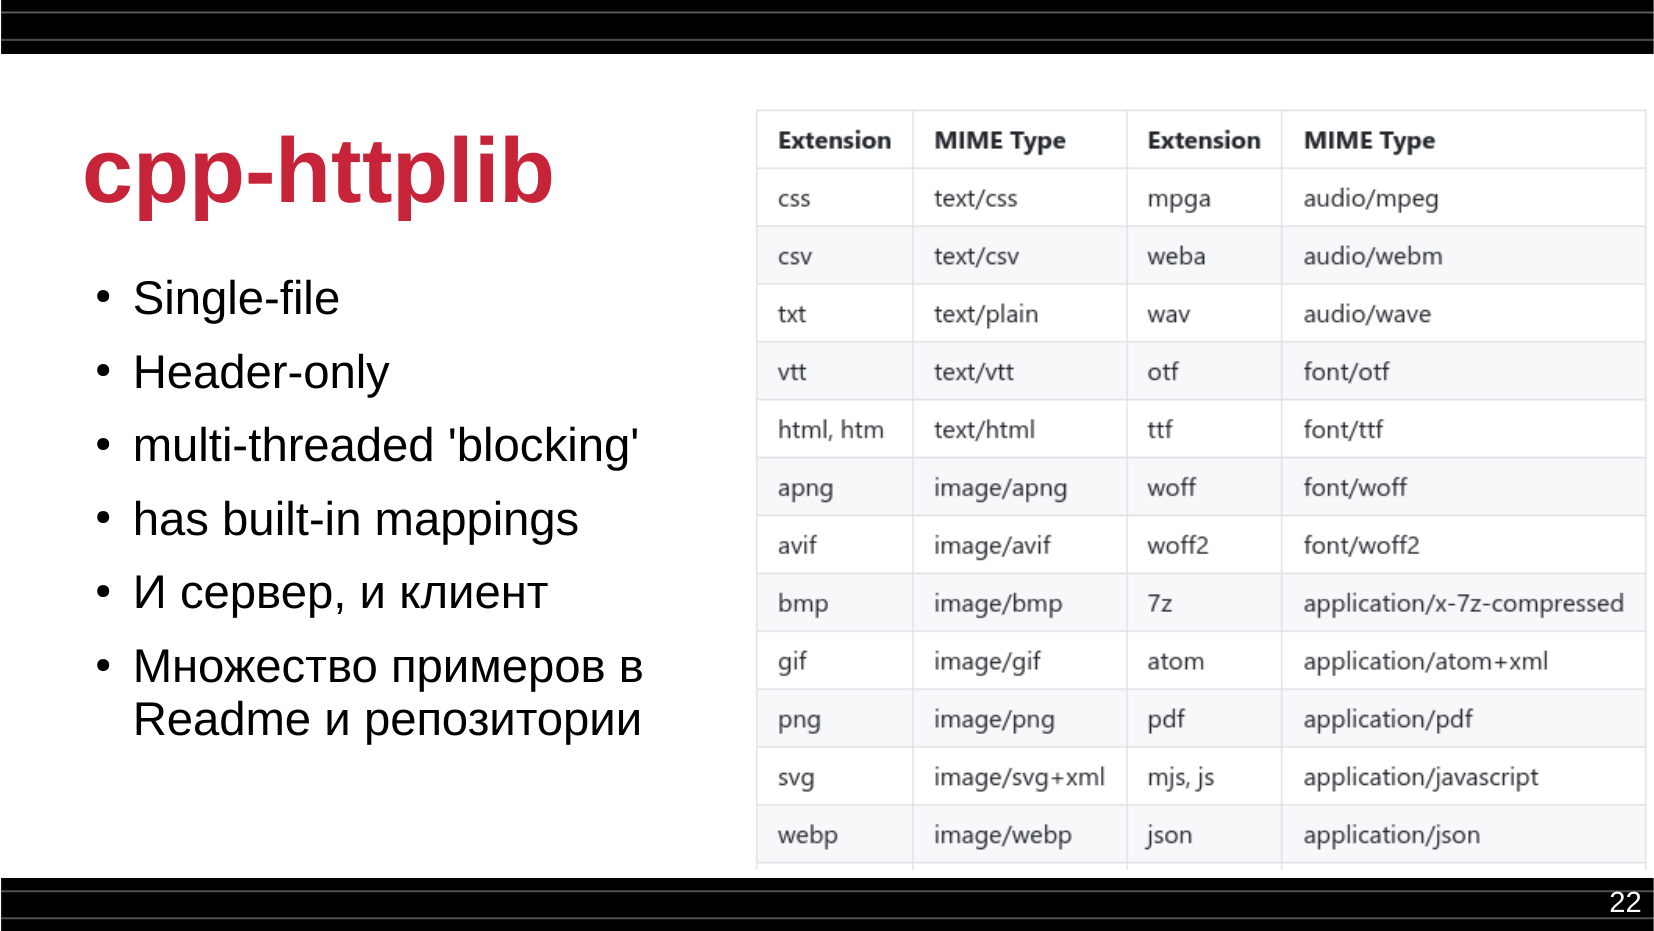

# cpp-httplib
Single-file
Header-only
multi-threaded 'blocking'
has built-in mappings
И сервер, и клиент
Множество примеров в Readme и репозитории